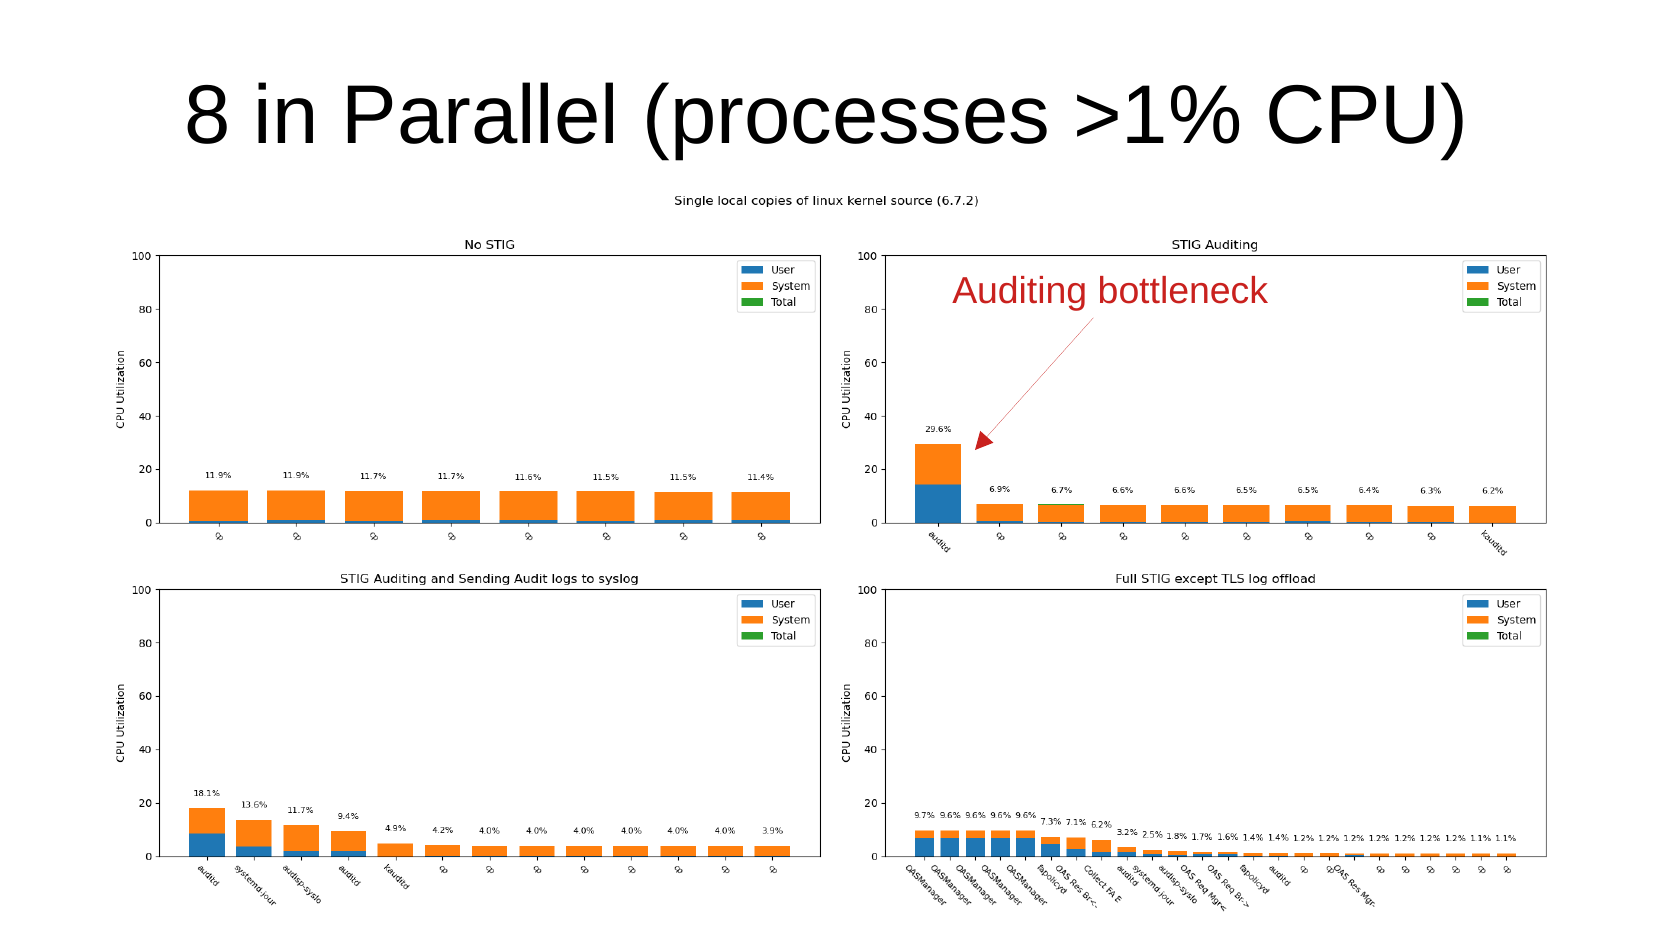

# 8 in Parallel (processes >1% CPU)
Auditing bottleneck